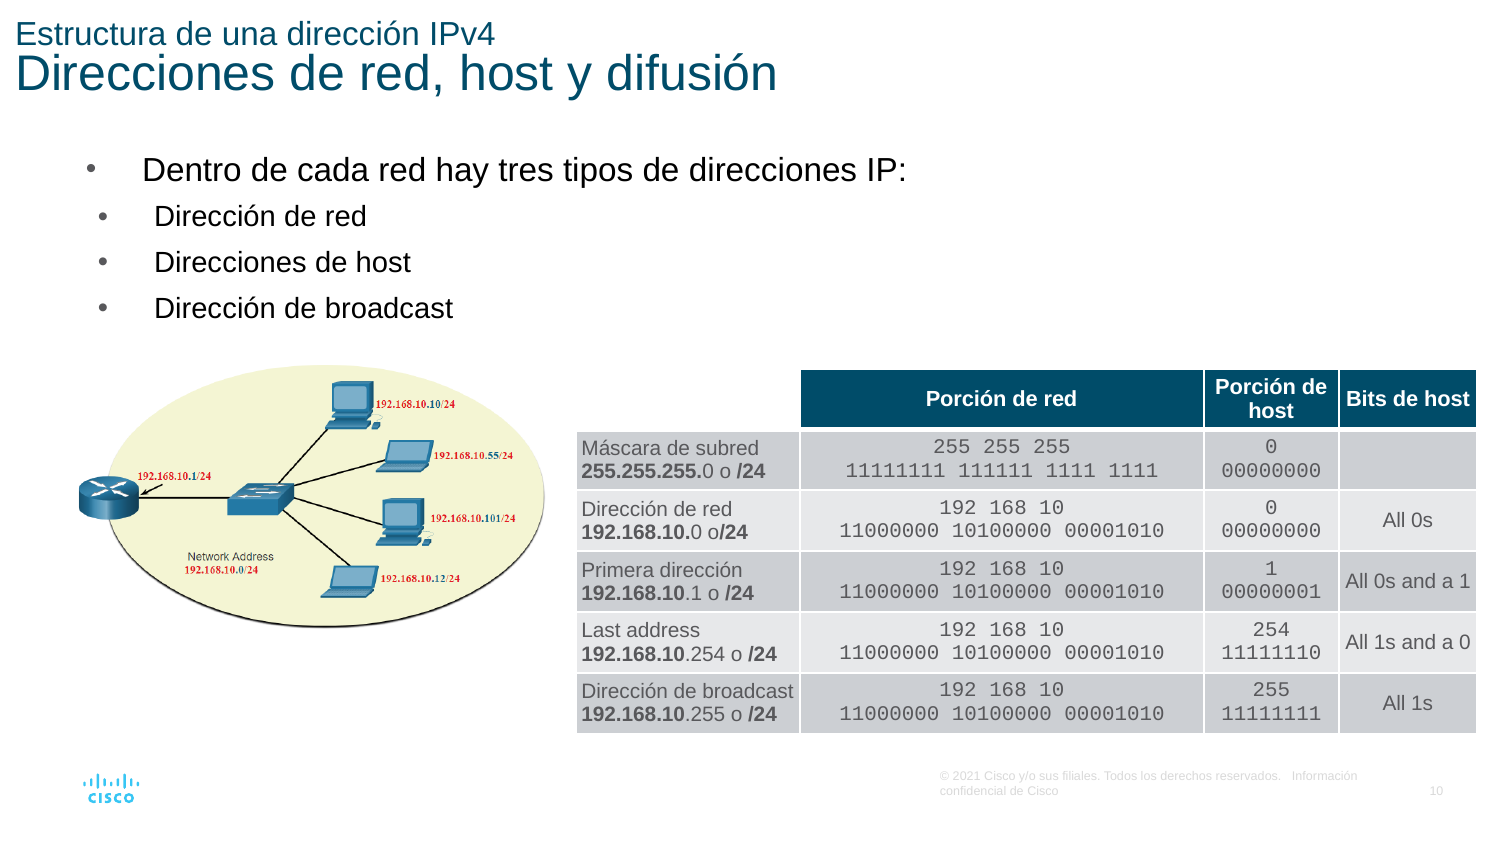

# Estructura de una dirección IPv4 Direcciones de red, host y difusión
Dentro de cada red hay tres tipos de direcciones IP:
Dirección de red
Direcciones de host
Dirección de broadcast
| | Porción de red | Porción de host | Bits de host |
| --- | --- | --- | --- |
| Máscara de subred 255.255.255.0 o /24 | 255 255 255 11111111 111111 1111 1111 | 0 00000000 | |
| Dirección de red 192.168.10.0 o/24 | 192 168 10 11000000 10100000 00001010 | 0 00000000 | All 0s |
| Primera dirección 192.168.10.1 o /24 | 192 168 10 11000000 10100000 00001010 | 1 00000001 | All 0s and a 1 |
| Last address 192.168.10.254 o /24 | 192 168 10 11000000 10100000 00001010 | 254 11111110 | All 1s and a 0 |
| Dirección de broadcast 192.168.10.255 o /24 | 192 168 10 11000000 10100000 00001010 | 255 11111111 | All 1s |